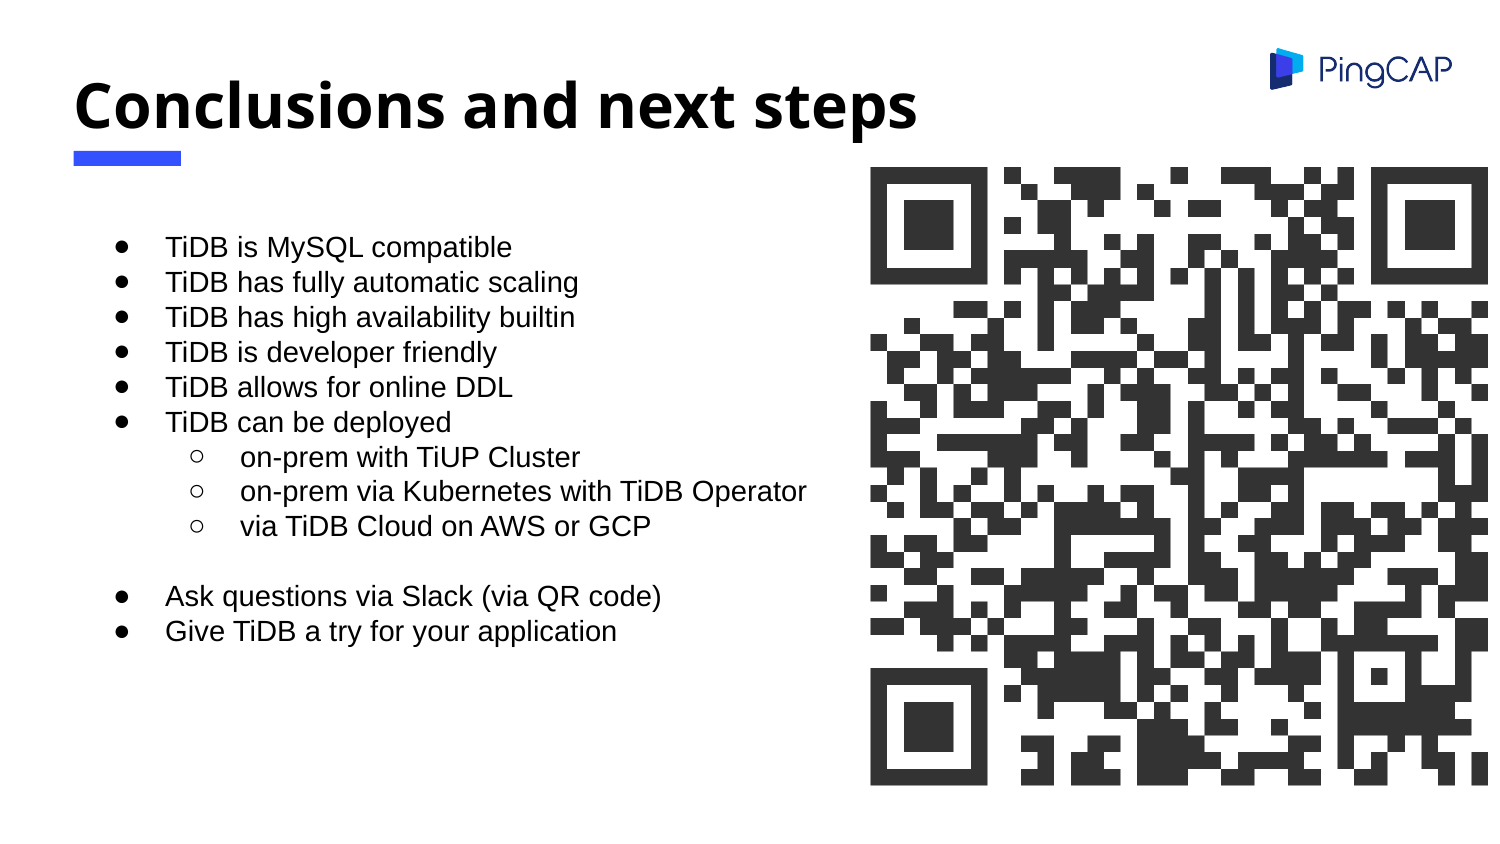

Conclusions and next steps
TiDB is MySQL compatible
TiDB has fully automatic scaling
TiDB has high availability builtin
TiDB is developer friendly
TiDB allows for online DDL
TiDB can be deployed
on-prem with TiUP Cluster
on-prem via Kubernetes with TiDB Operator
via TiDB Cloud on AWS or GCP
Ask questions via Slack (via QR code)
Give TiDB a try for your application